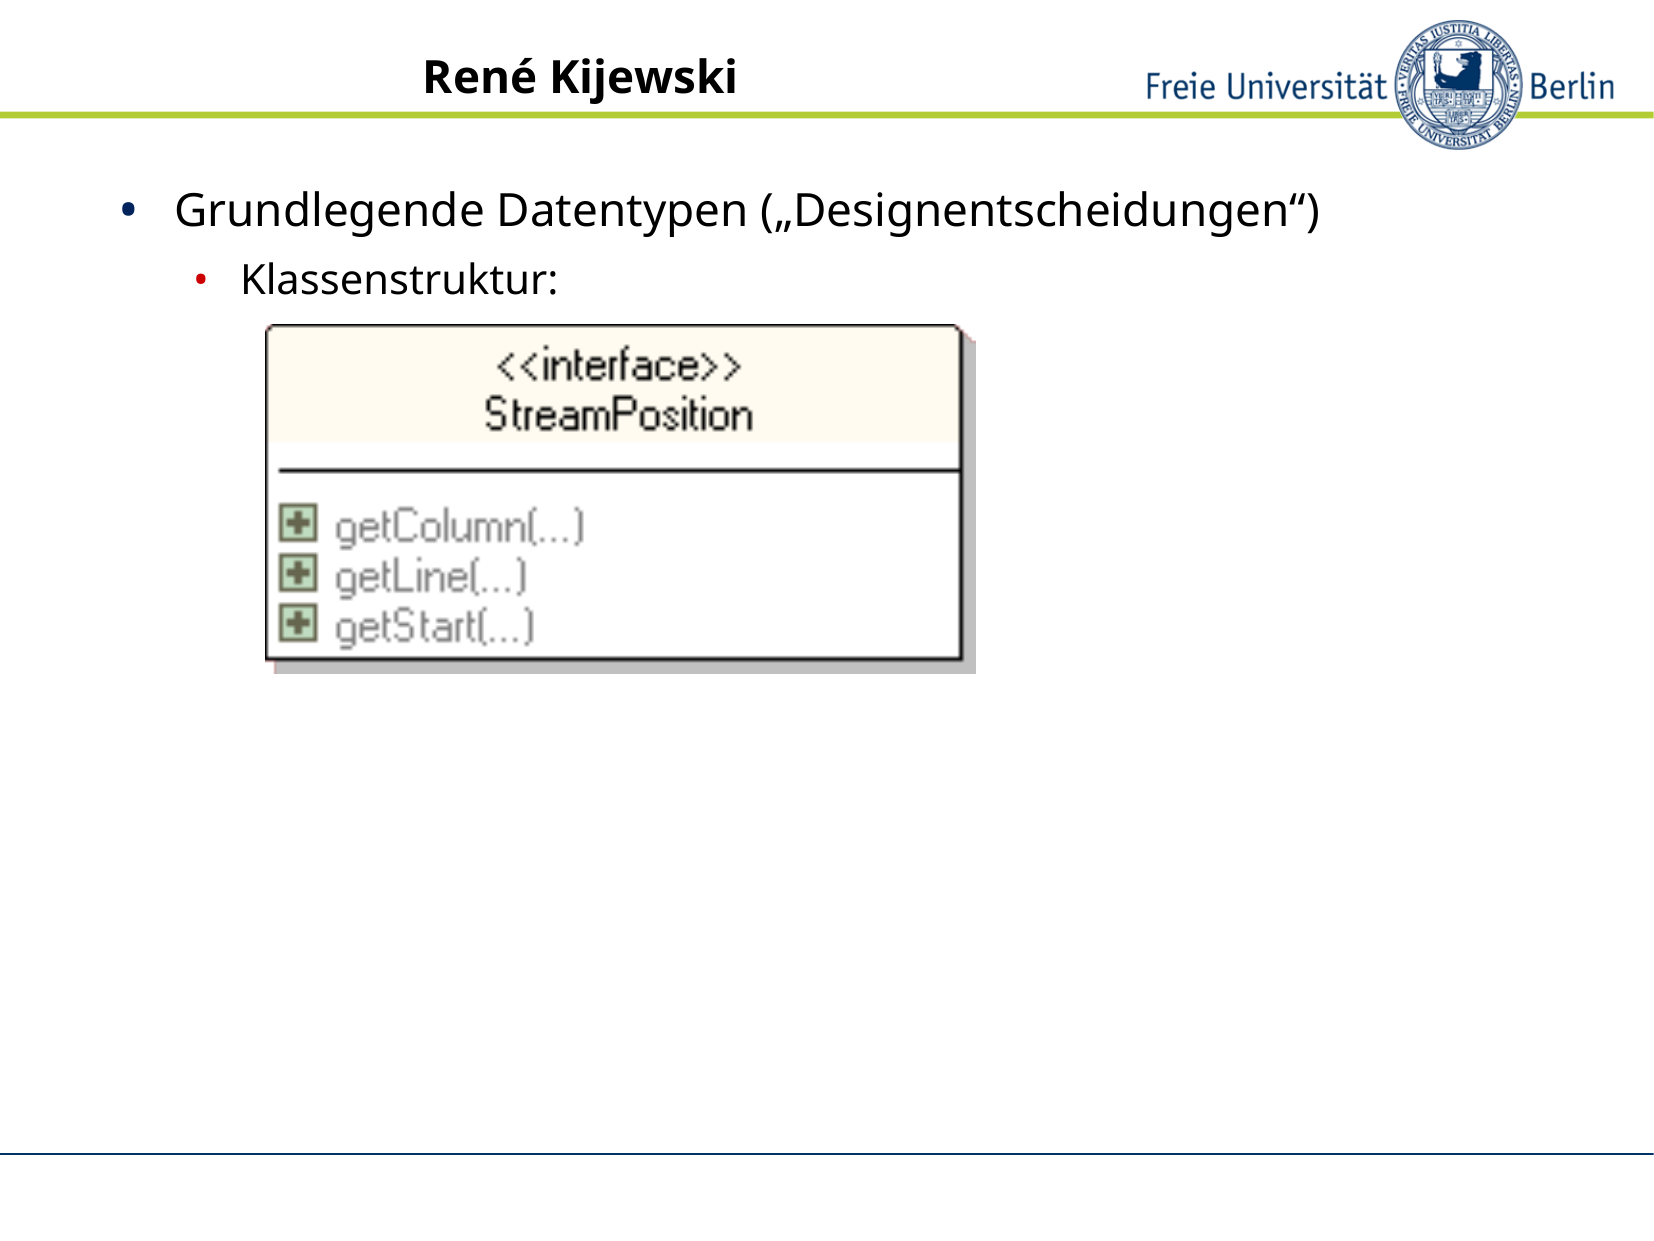

# René Kijewski
Grundlegende Datentypen („Designentscheidungen“)
Klassenstruktur: